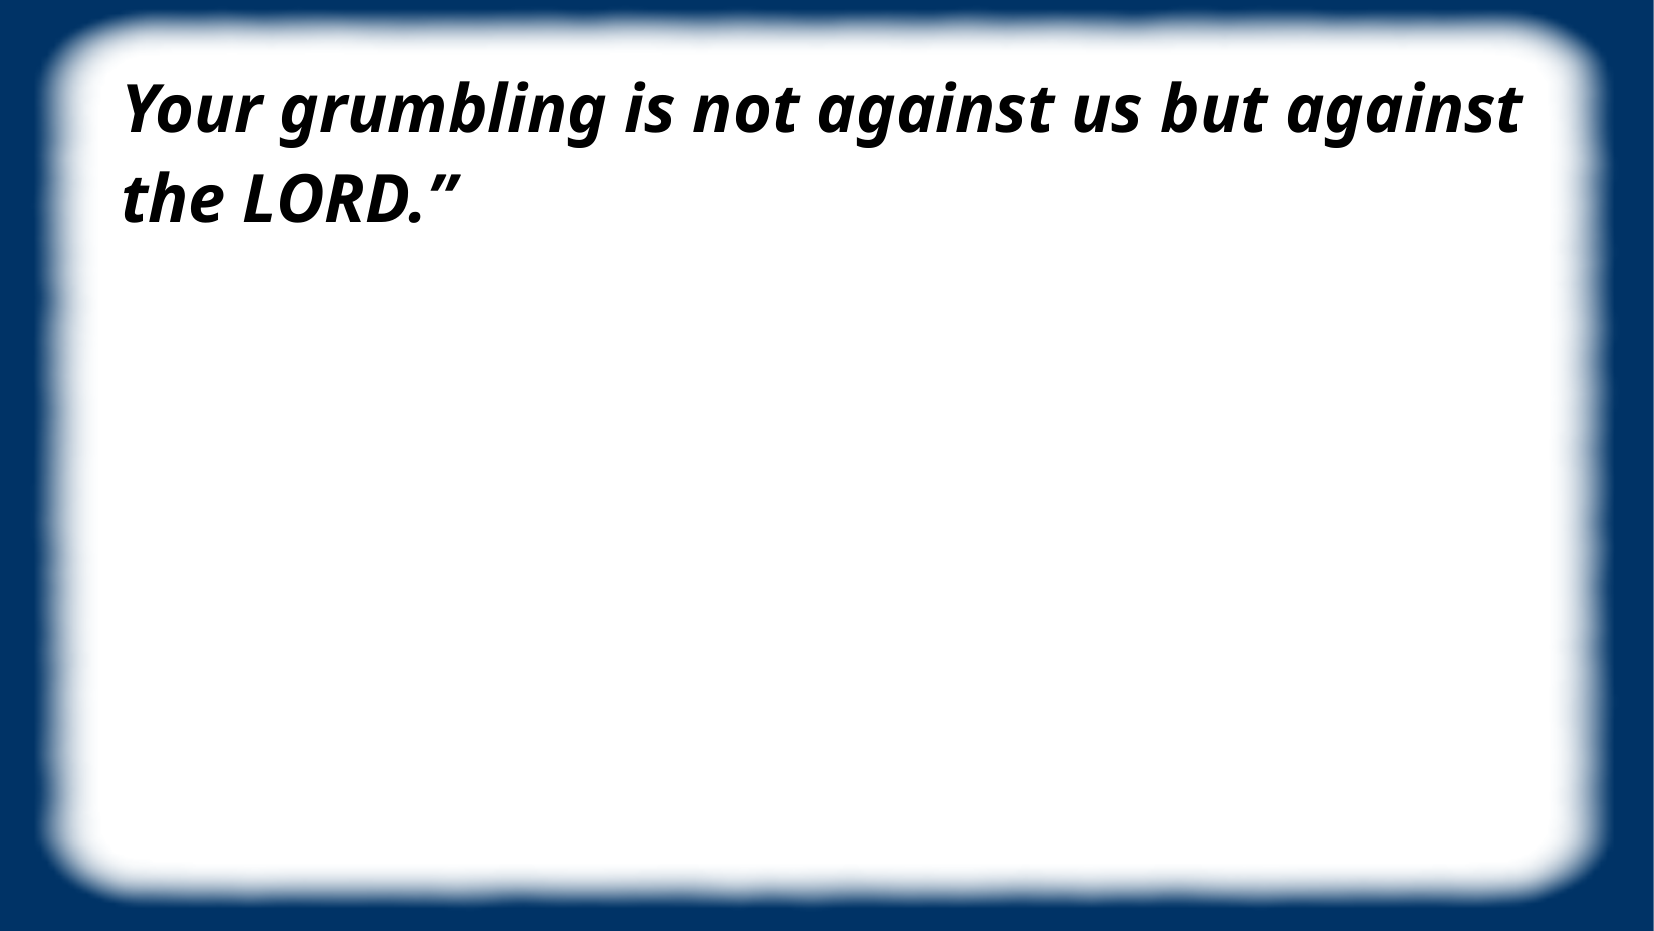

Your grumbling is not against us but against the LORD.”